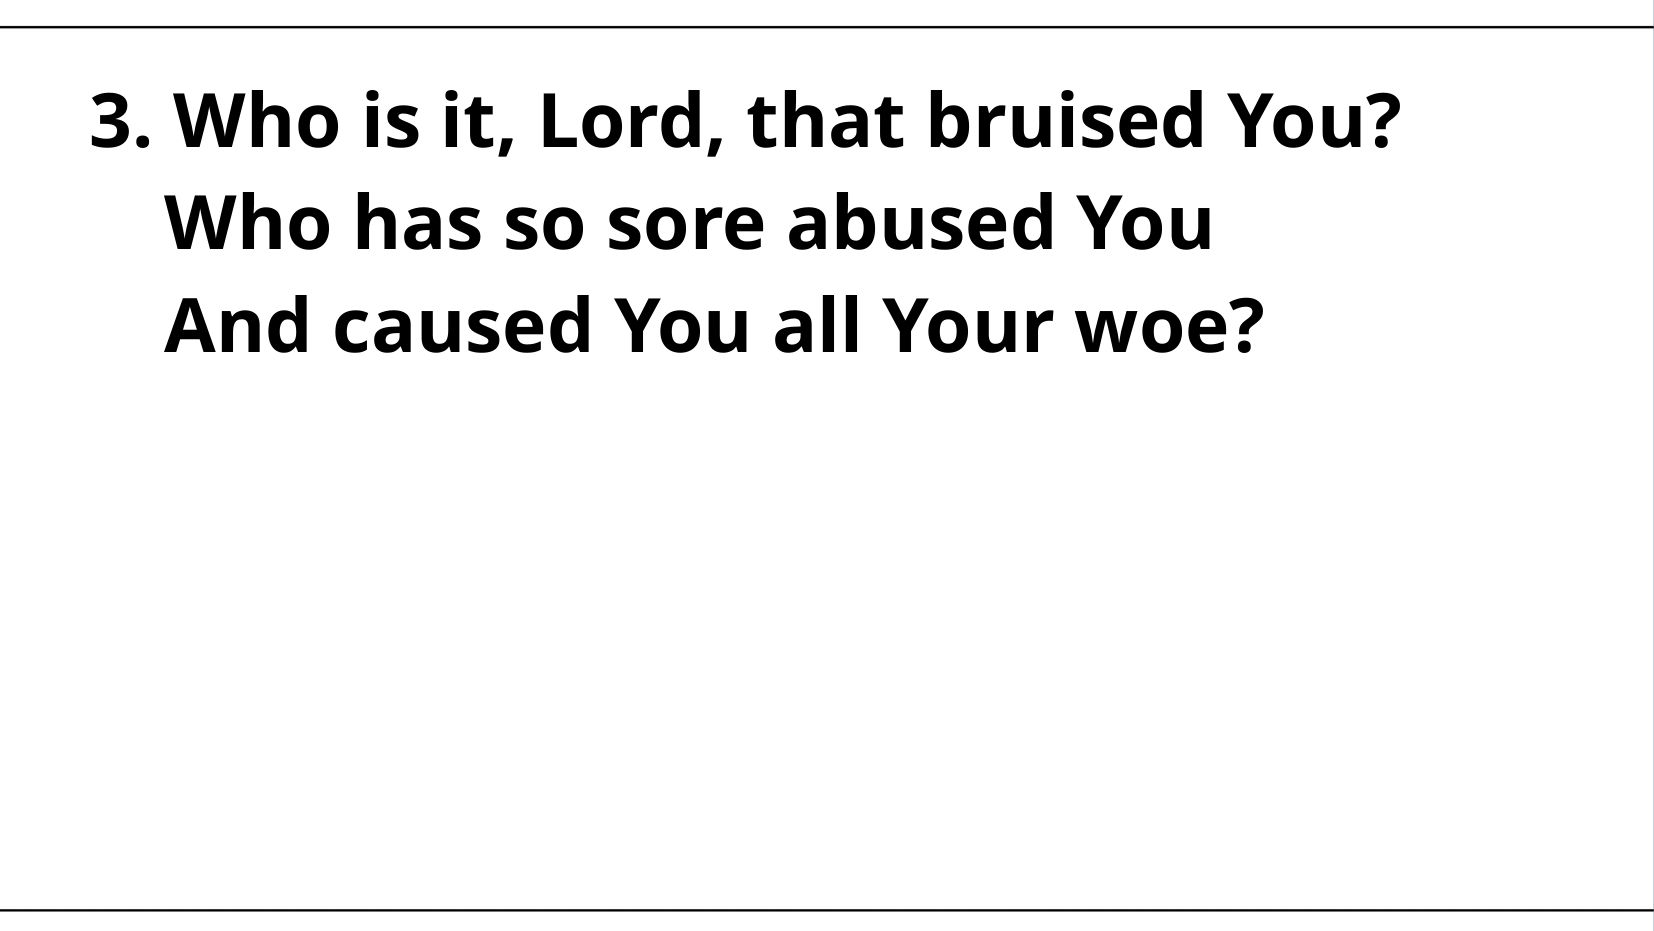

3. Who is it, Lord, that bruised You?
Who has so sore abused You
And caused You all Your woe?